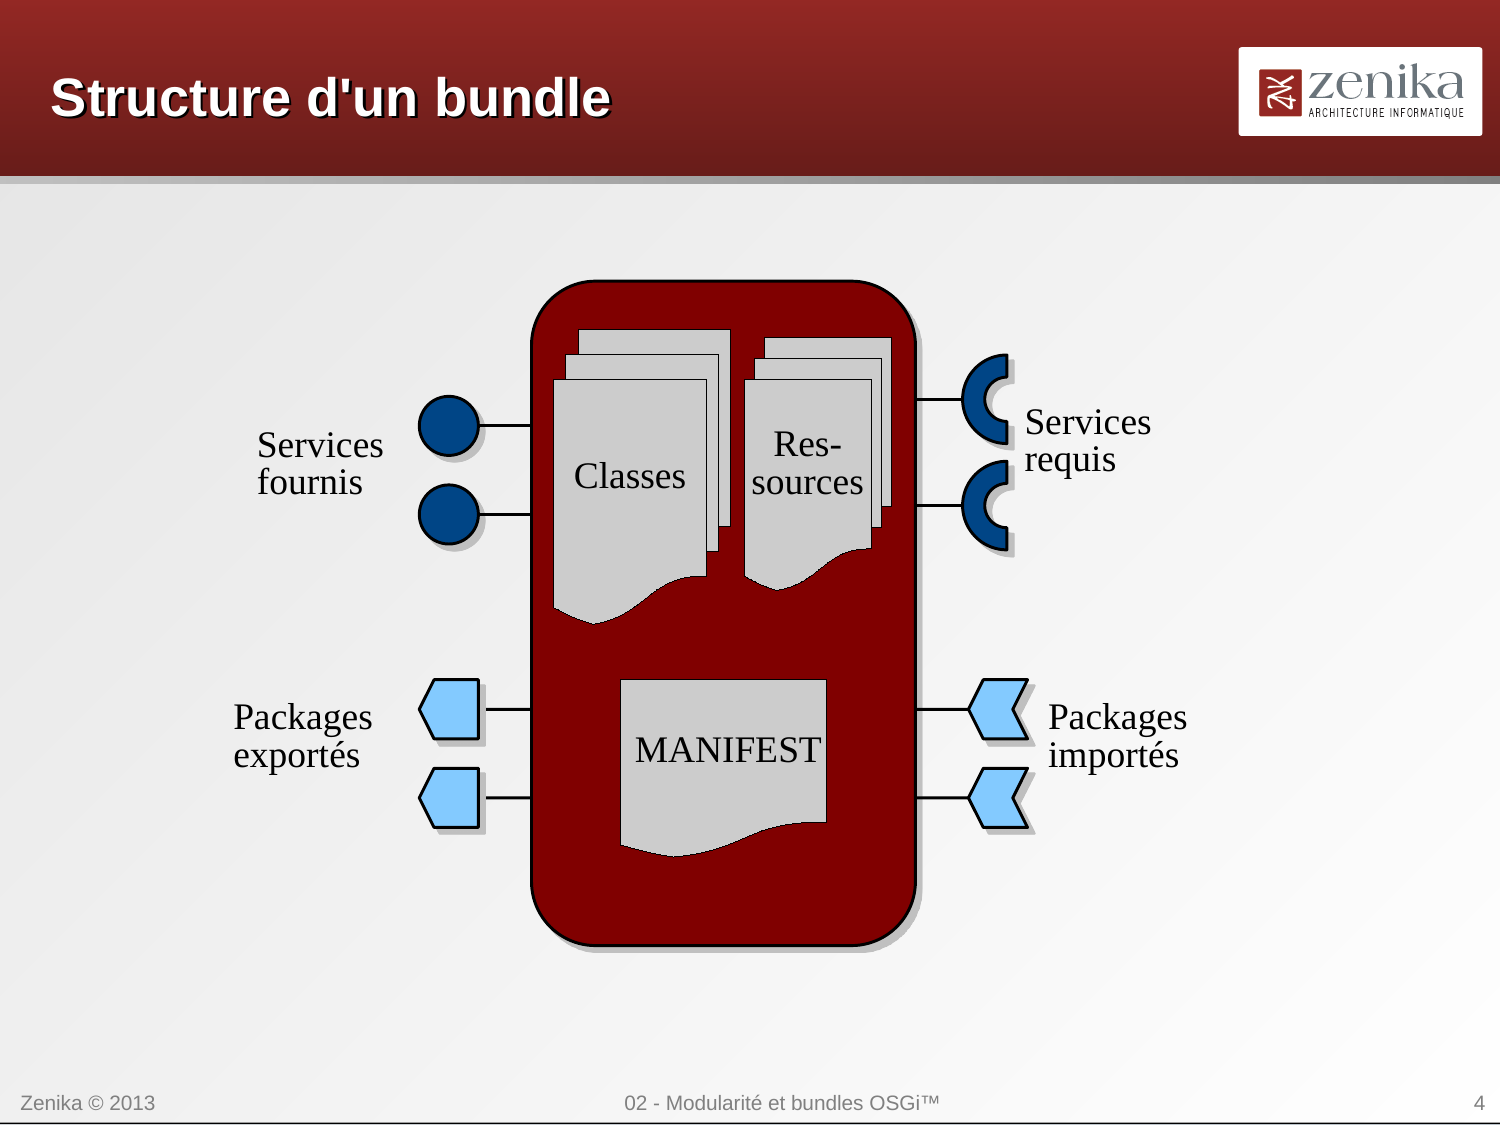

# Structure d'un bundle
Classes
Res-
sources
Services
requis
Services
fournis
MANIFEST
Packages
exportés
Packages
importés